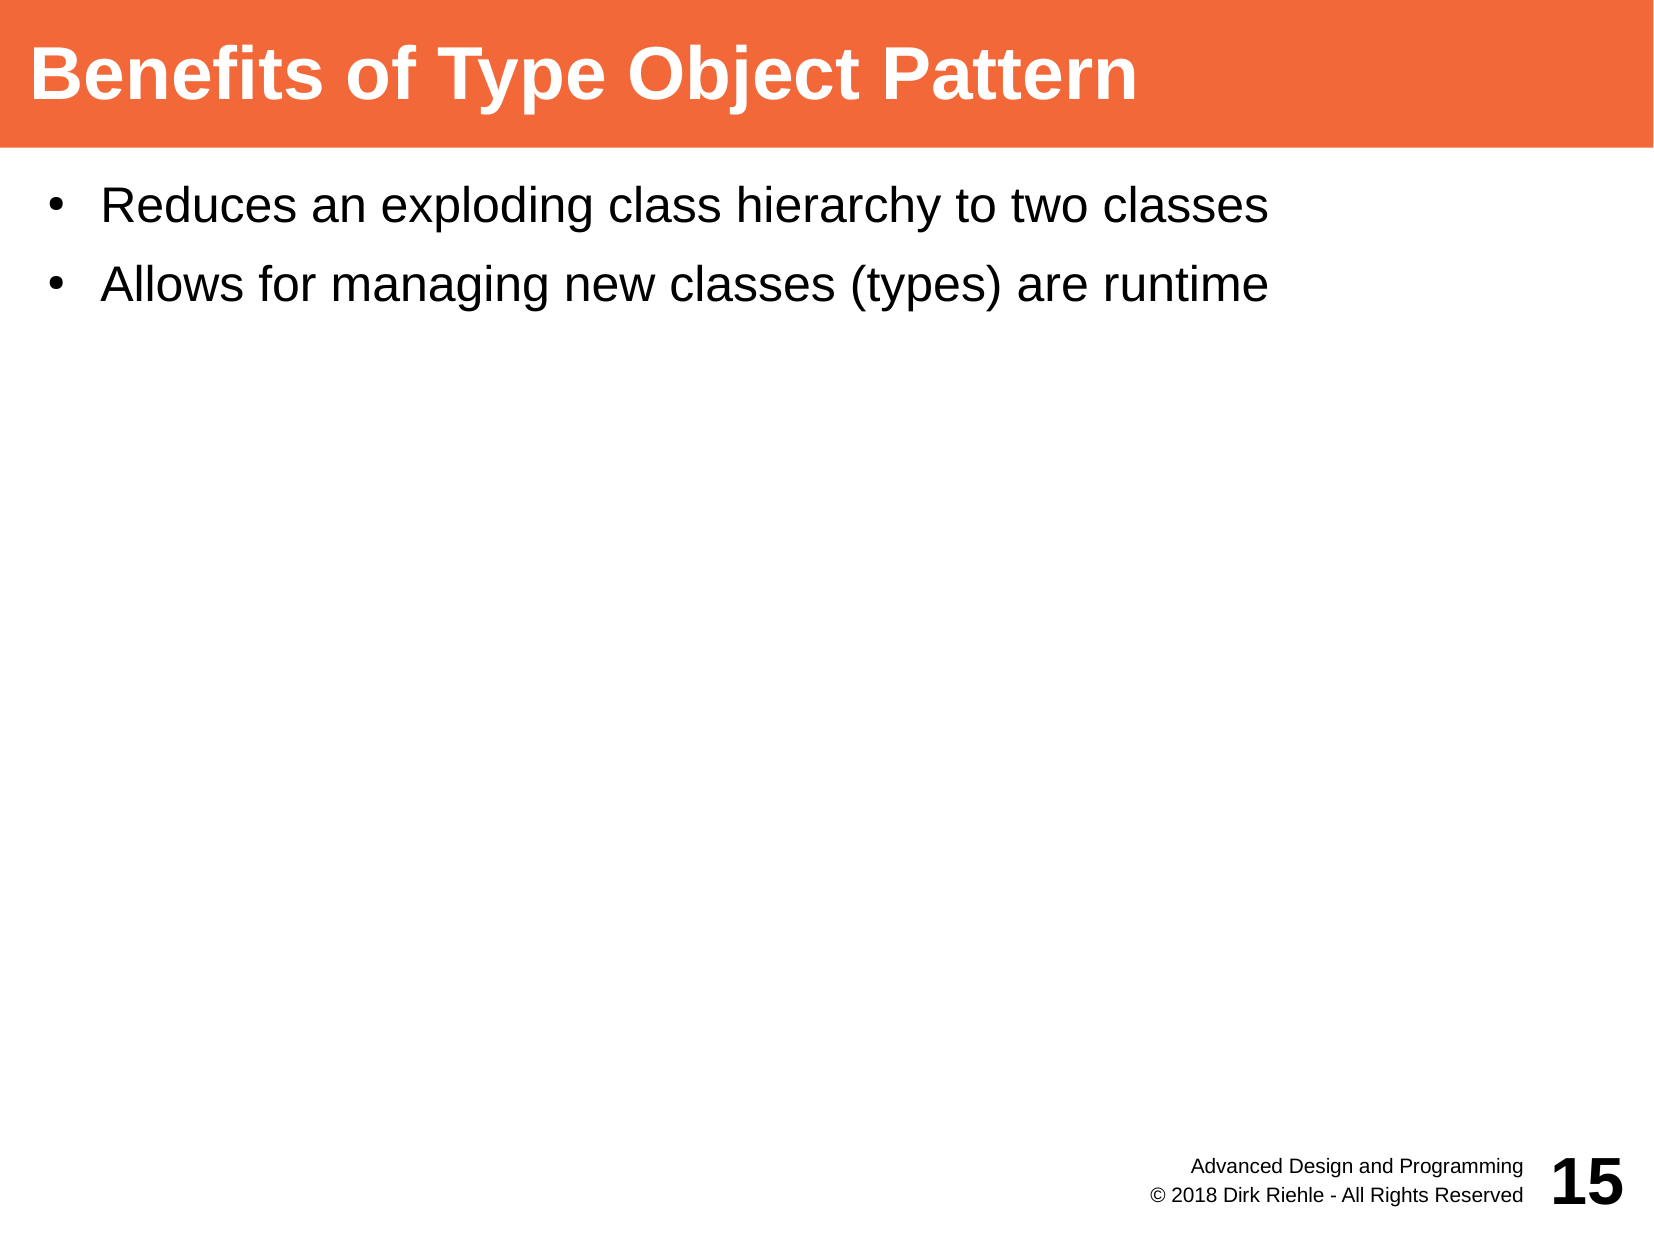

# Benefits of Type Object Pattern
Reduces an exploding class hierarchy to two classes
Allows for managing new classes (types) are runtime
Advanced Design and Programming
15
© 2018 Dirk Riehle - All Rights Reserved